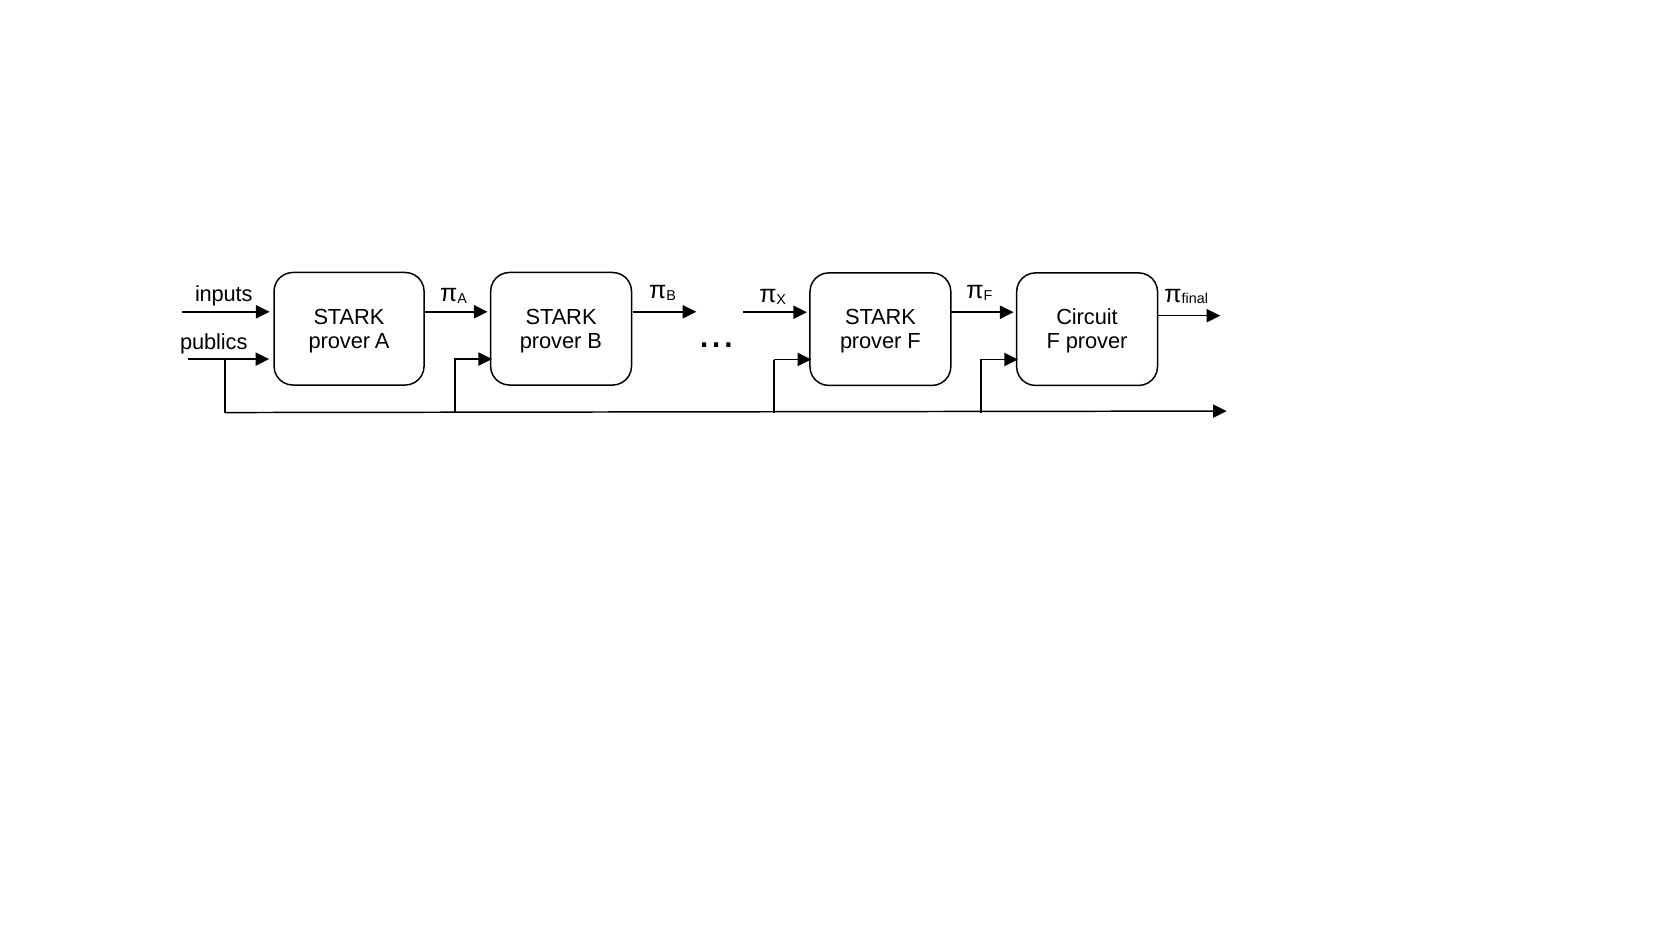

πB
πF
πA
πfinal
πX
STARK
prover A
STARK
prover B
STARK
prover F
Circuit
F prover
inputs
...
publics